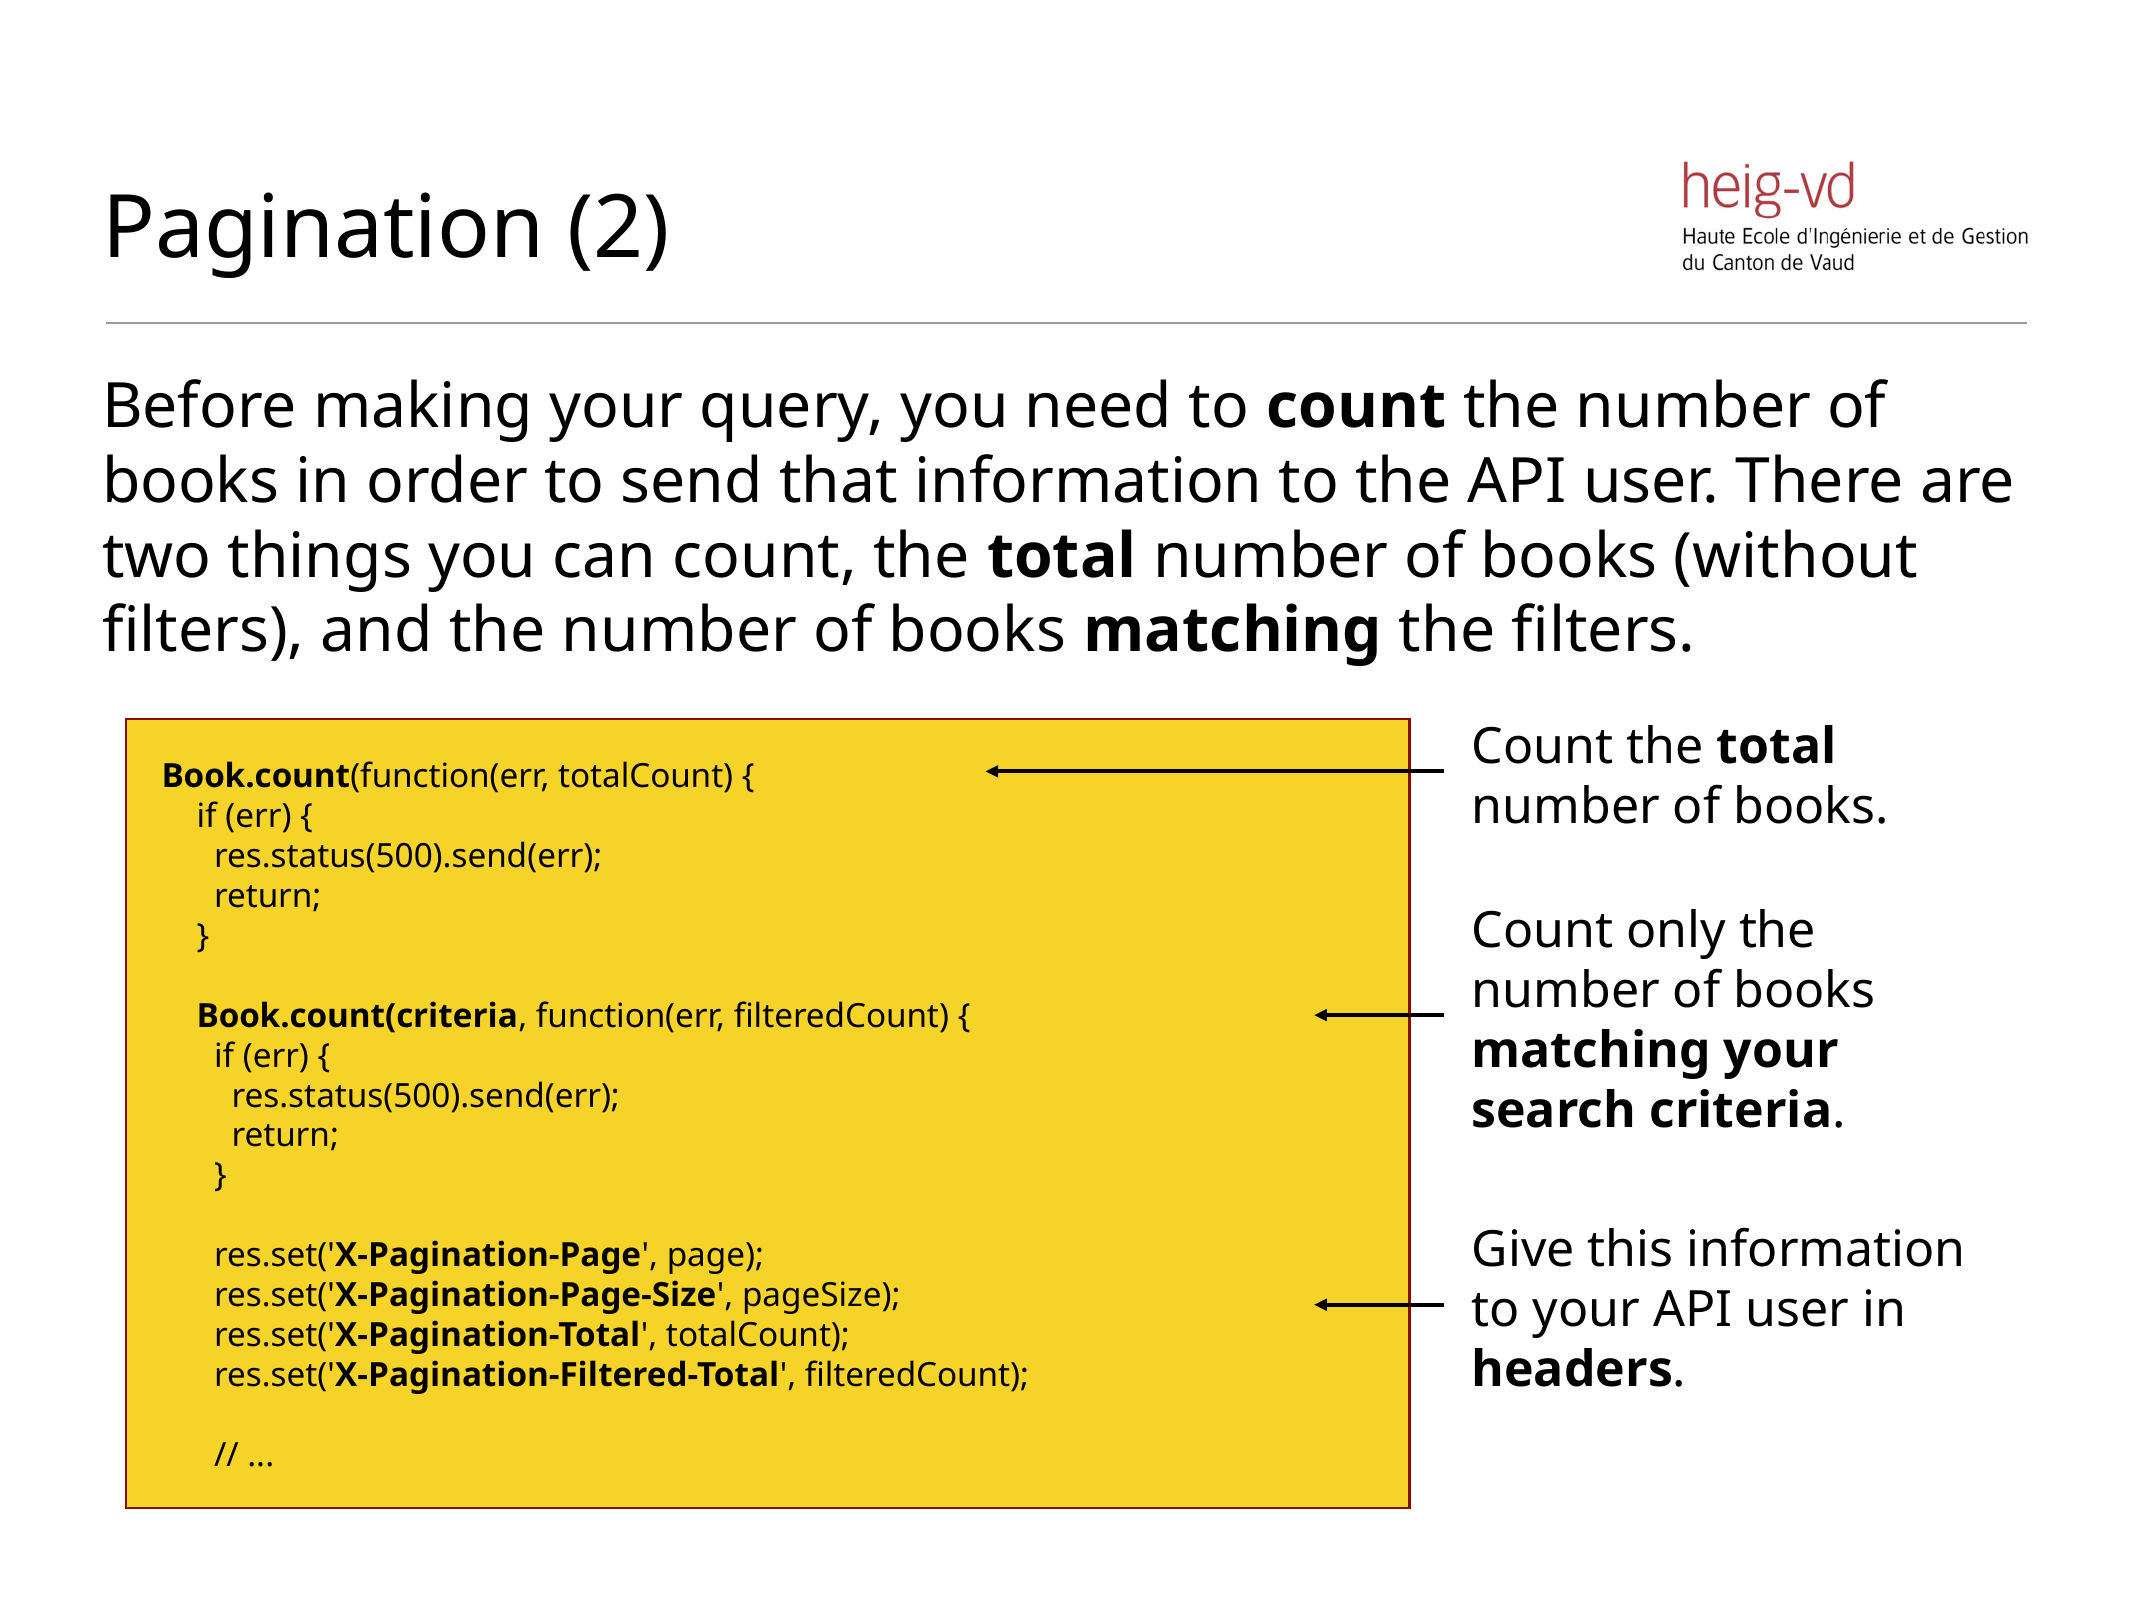

# Pagination (2)
Before making your query, you need to count the number of books in order to send that information to the API user. There are two things you can count, the total number of books (without filters), and the number of books matching the filters.
Count the total number of books.
Book.count(function(err, totalCount) {
 if (err) {
 res.status(500).send(err);
 return;
 }
 Book.count(criteria, function(err, filteredCount) {
 if (err) {
 res.status(500).send(err);
 return;
 }
 res.set('X-Pagination-Page', page);
 res.set('X-Pagination-Page-Size', pageSize);
 res.set('X-Pagination-Total', totalCount);
 res.set('X-Pagination-Filtered-Total', filteredCount);
 // ...
Count only the number of books matching your search criteria.
Give this information to your API user in headers.